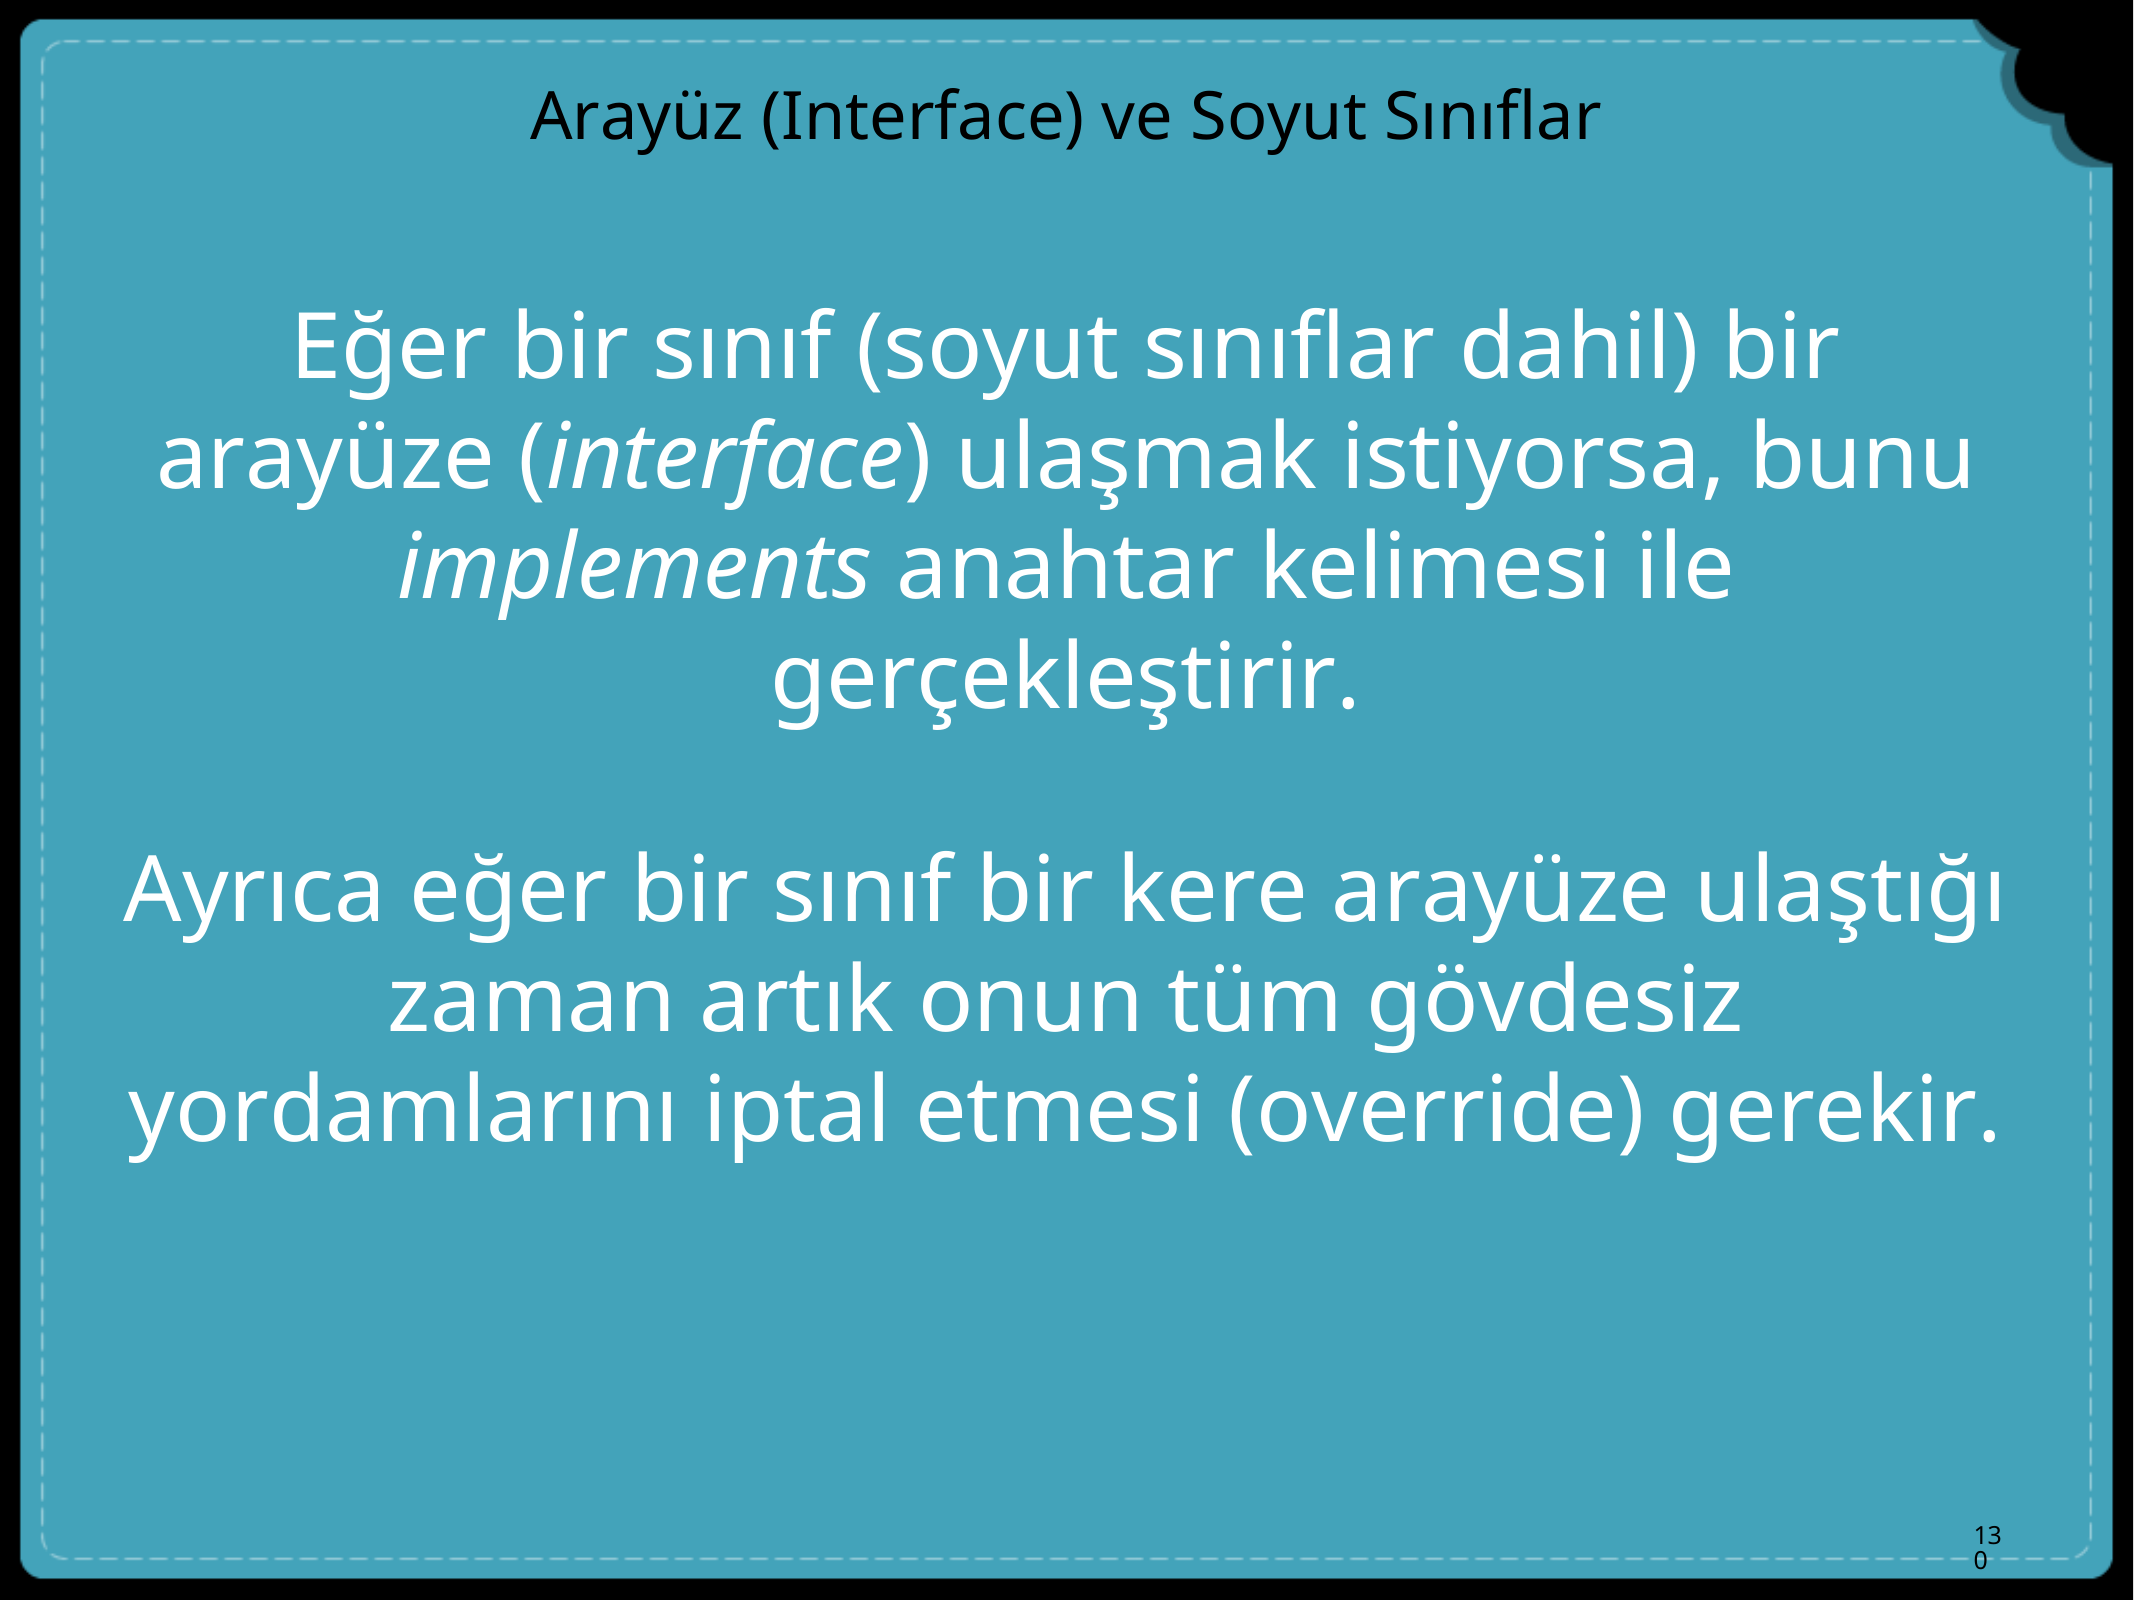

# Arayüz (Interface) ve Soyut Sınıflar
Eğer bir sınıf (soyut sınıflar dahil) bir arayüze (interface) ulaşmak istiyorsa, bunu implements anahtar kelimesi ile gerçekleştirir.
Ayrıca eğer bir sınıf bir kere arayüze ulaştığı zaman artık onun tüm gövdesiz yordamlarını iptal etmesi (override) gerekir.
130